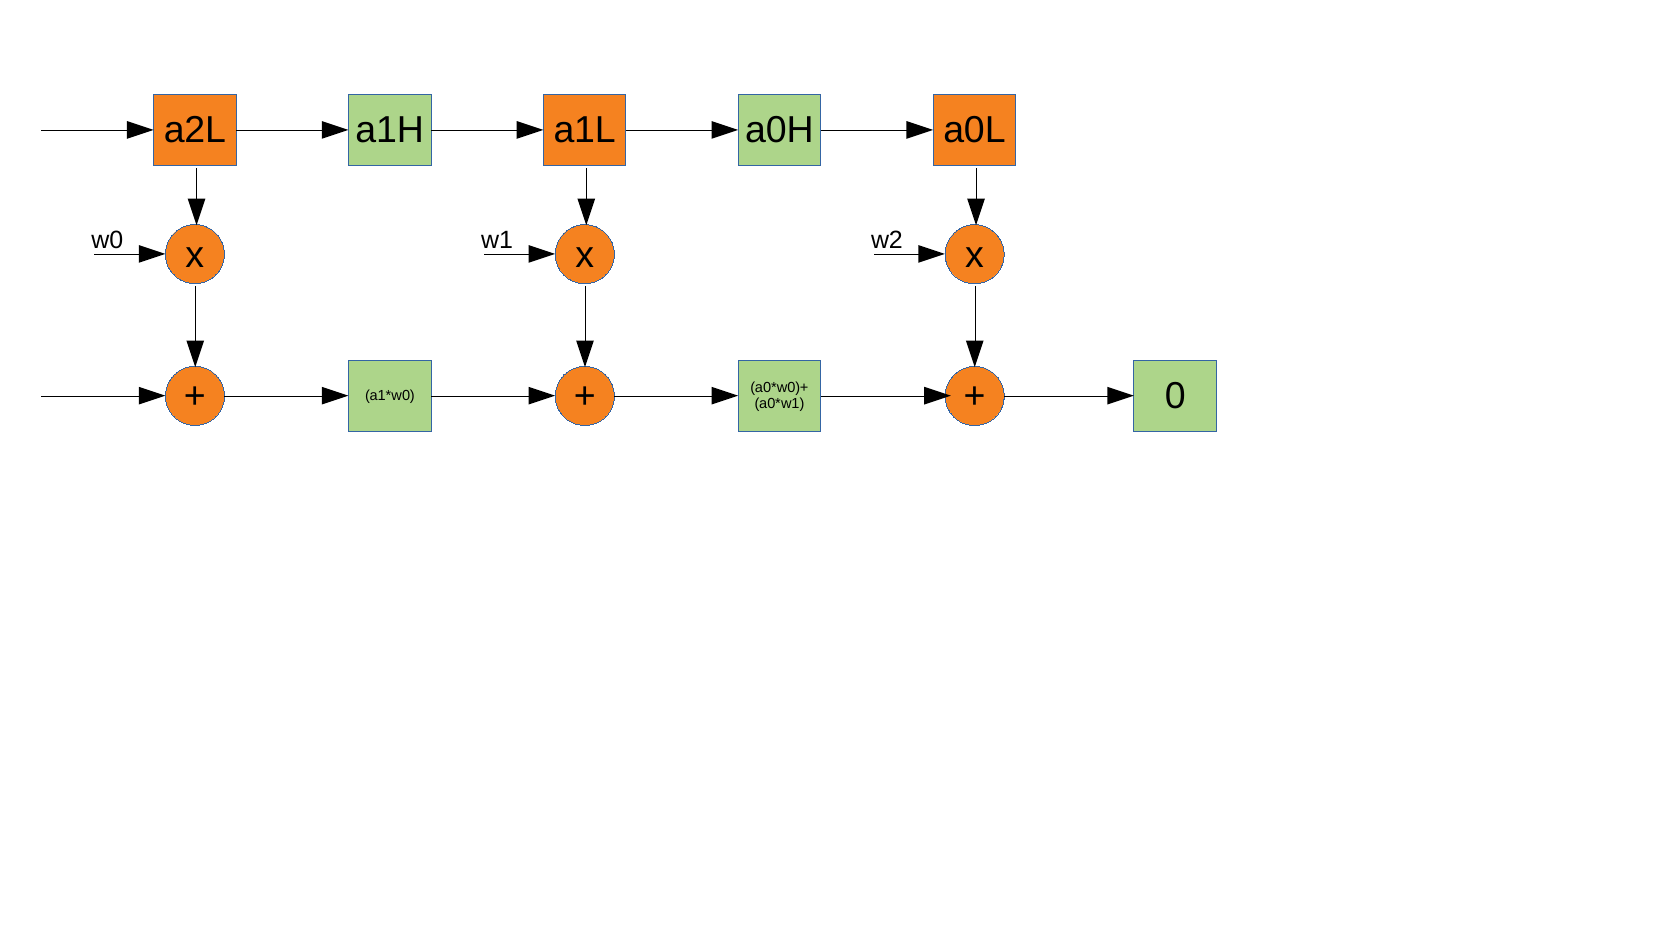

a2L
a1H
a1L
a0H
a0L
w0
w1
w2
x
x
x
(a1*w0)
(a0*w0)+
(a0*w1)
0
+
+
+